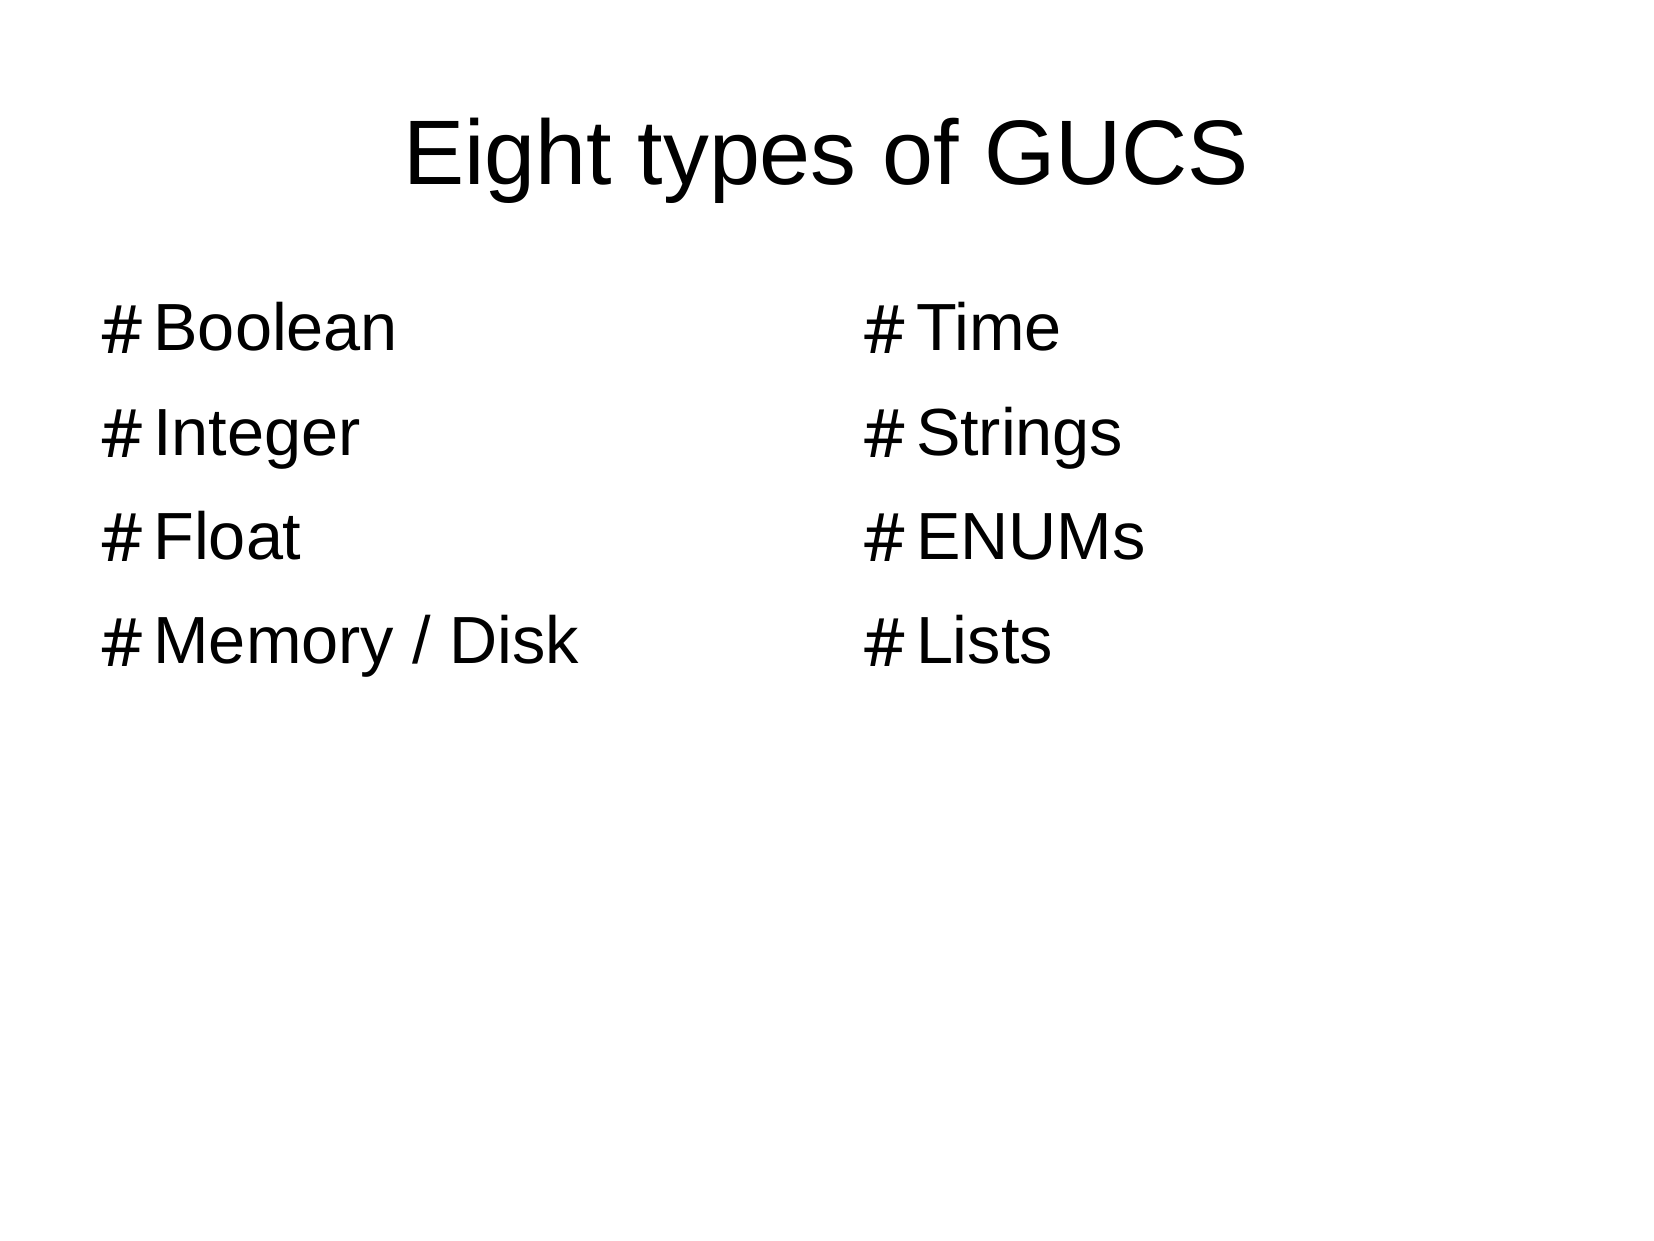

# Eight types of GUCS
Boolean
Integer
Float
Memory / Disk
Time
Strings
ENUMs
Lists